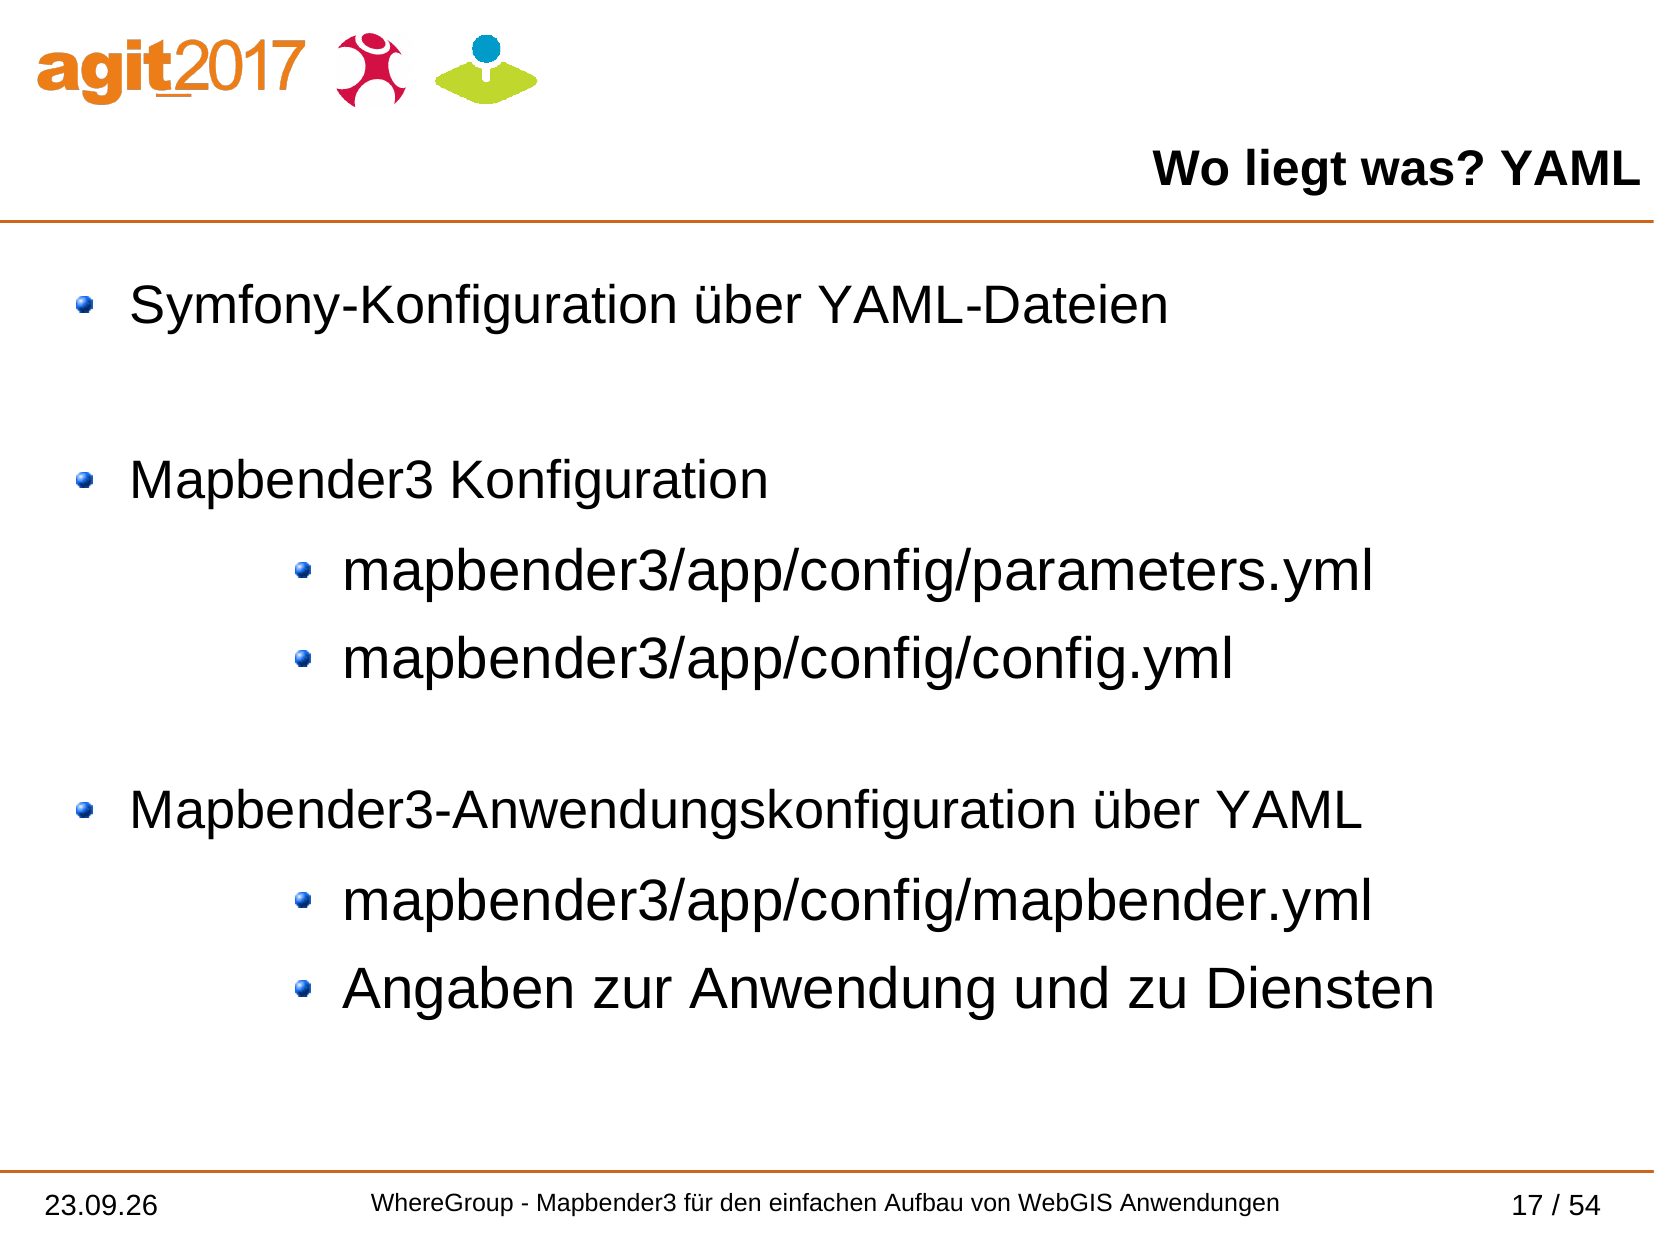

# Wo liegt was? YAML
Symfony-Konfiguration über YAML-Dateien
Mapbender3 Konfiguration
mapbender3/app/config/parameters.yml
mapbender3/app/config/config.yml
Mapbender3-Anwendungskonfiguration über YAML
mapbender3/app/config/mapbender.yml
Angaben zur Anwendung und zu Diensten